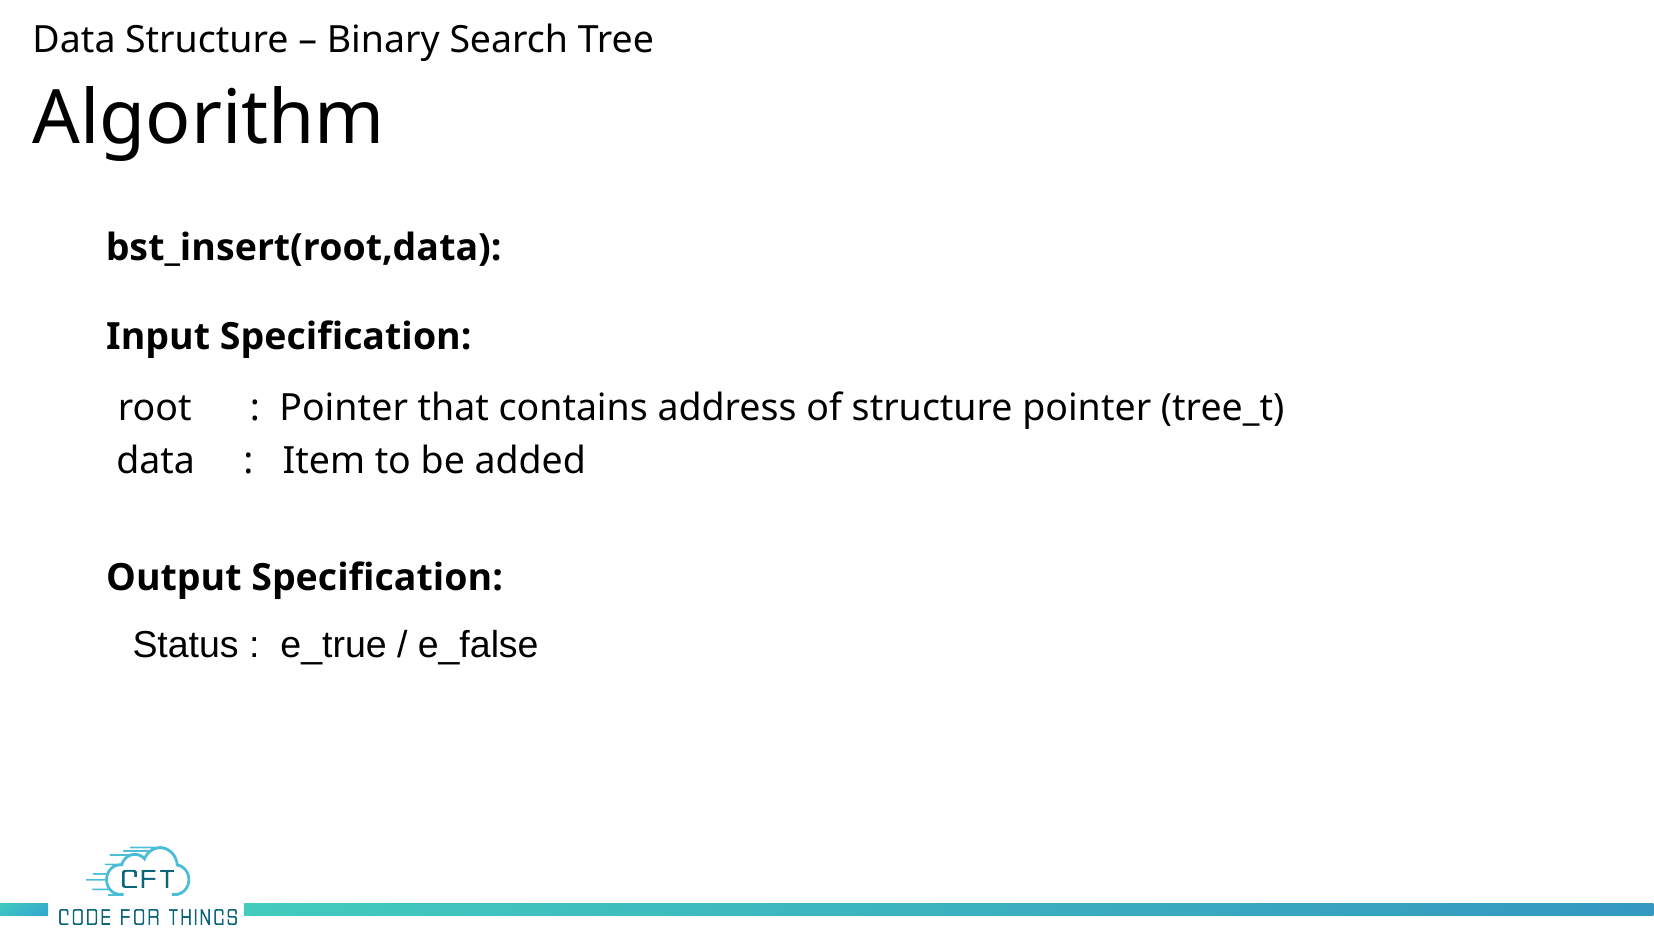

# Data Structure – Binary Search Tree Algorithm
bst_insert(root,data):
Input Specification:
root : Pointer that contains address of structure pointer (tree_t)
data : Item to be added
Output Specification:
Status : e_true / e_false